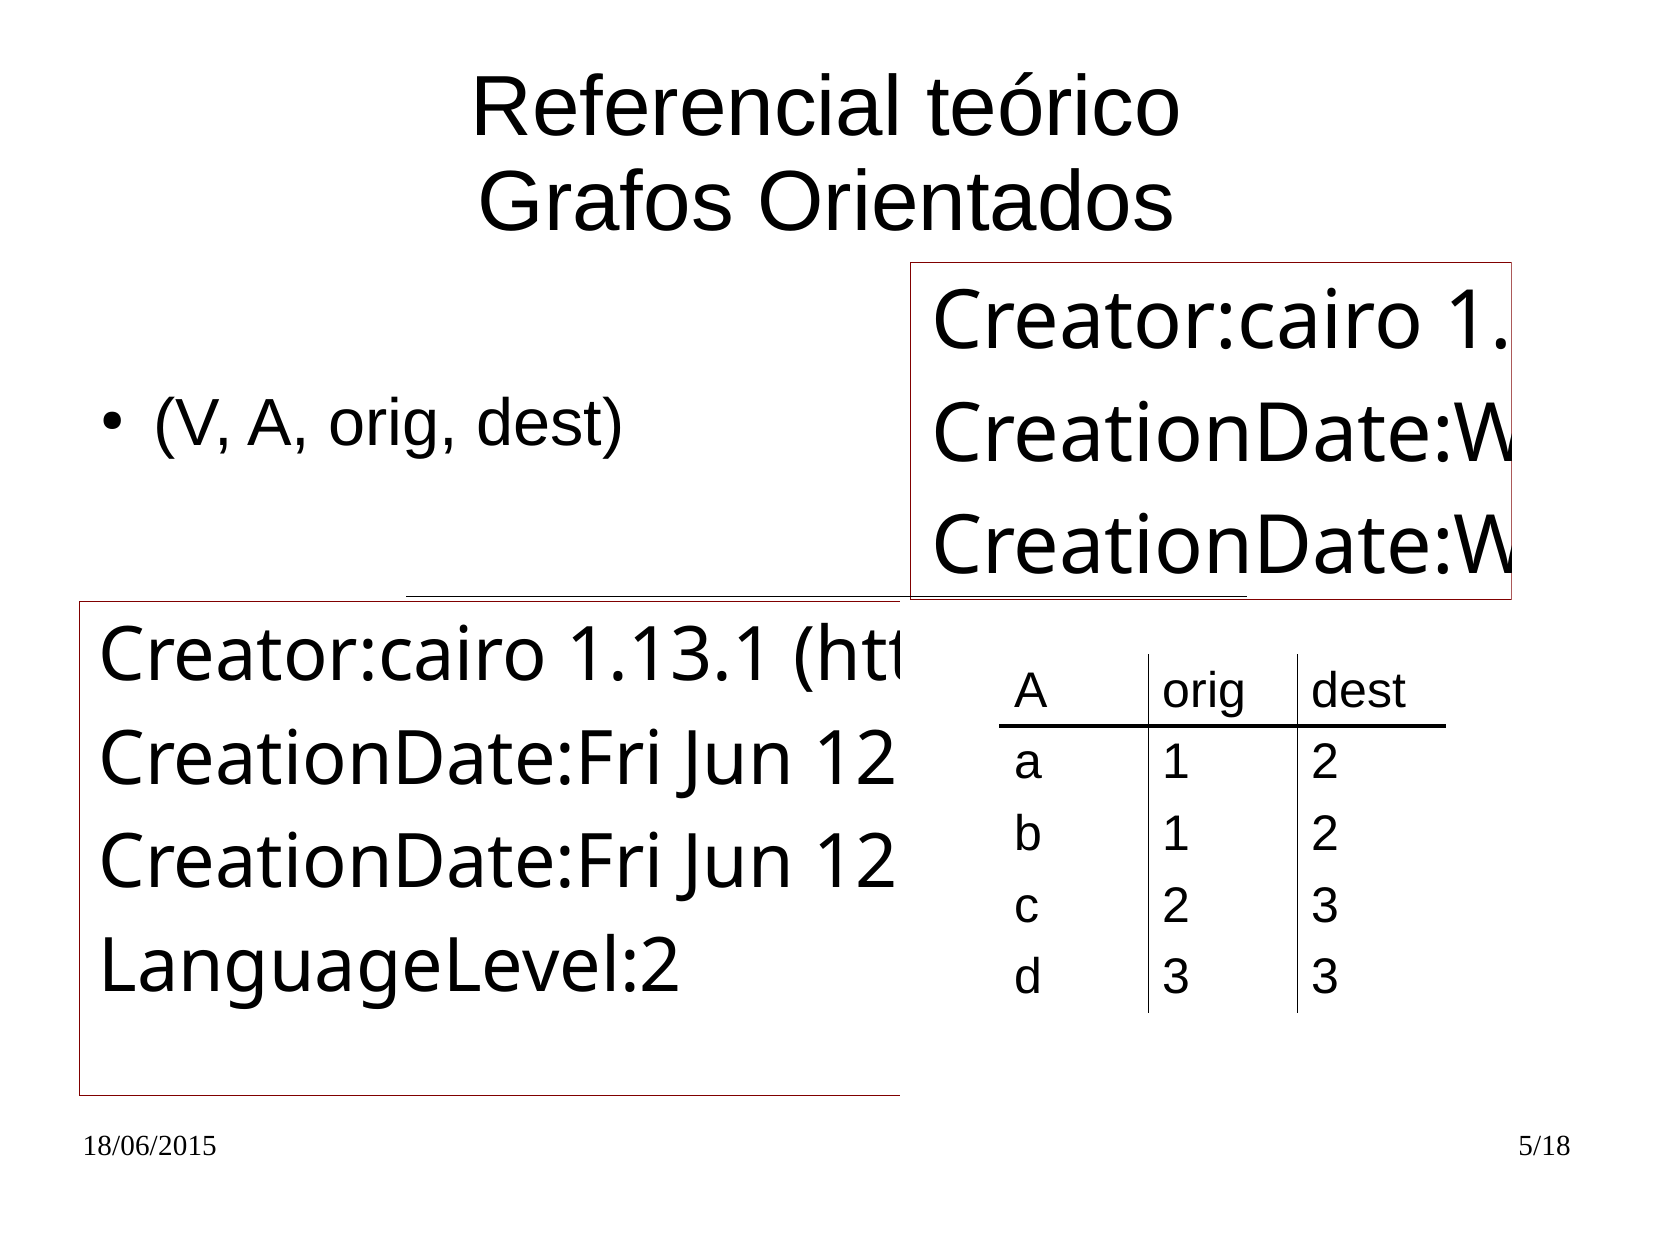

# Referencial teórico Grafos Orientados
(V, A, orig, dest)
| A | orig | dest |
| --- | --- | --- |
| a | 1 | 2 |
| b | 1 | 2 |
| c | 2 | 3 |
| d | 3 | 3 |
18/06/2015
5